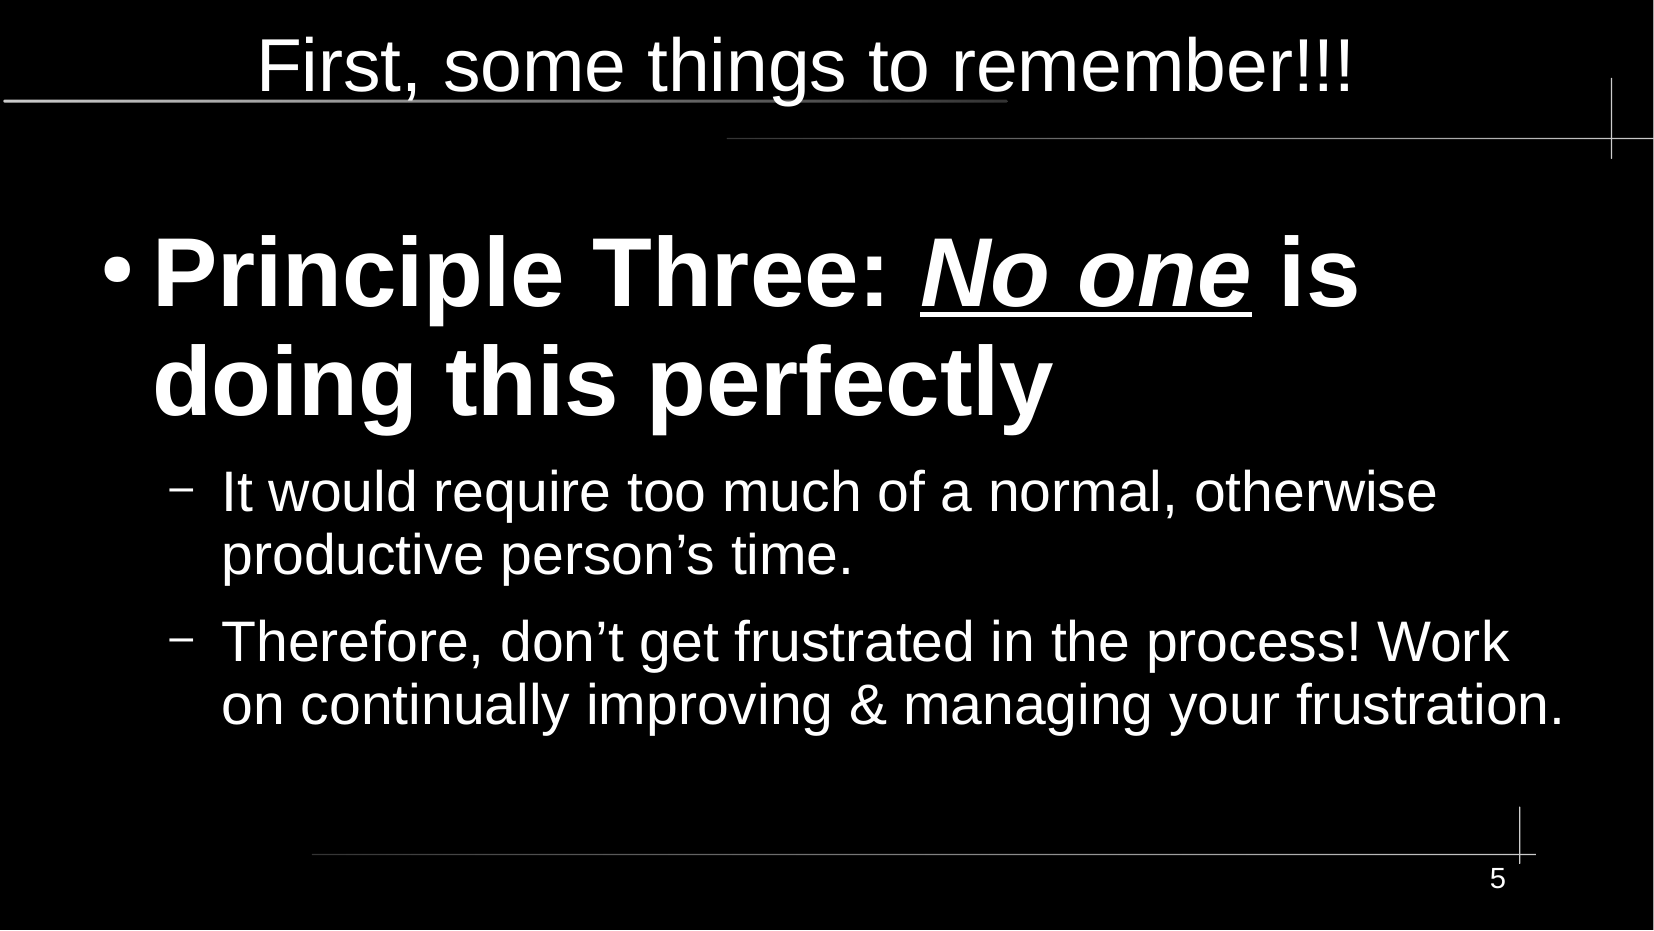

# First, some things to remember!!!
Principle Three: No one is doing this perfectly
It would require too much of a normal, otherwise productive person’s time.
Therefore, don’t get frustrated in the process! Work on continually improving & managing your frustration.
5